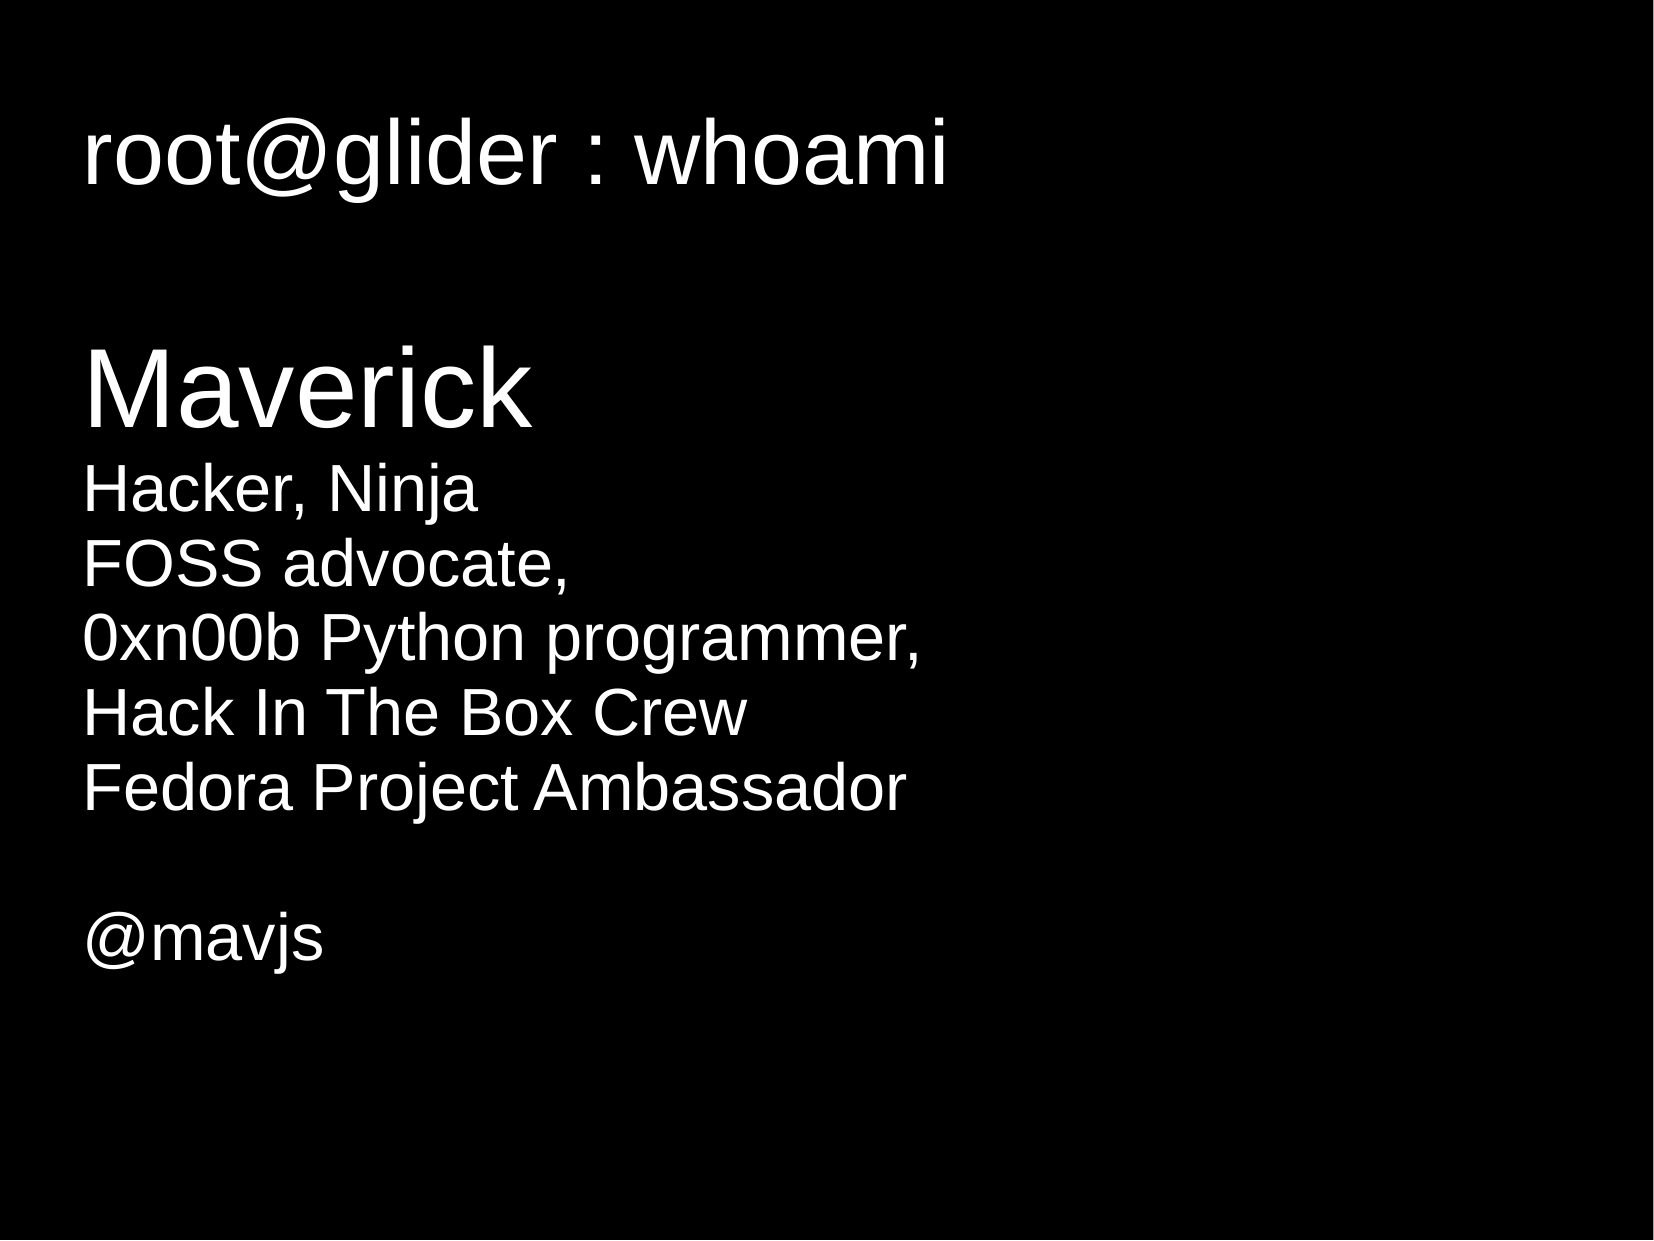

# root@glider : whoami
Maverick
Hacker, Ninja
FOSS advocate,
0xn00b Python programmer,
Hack In The Box Crew
Fedora Project Ambassador
@mavjs